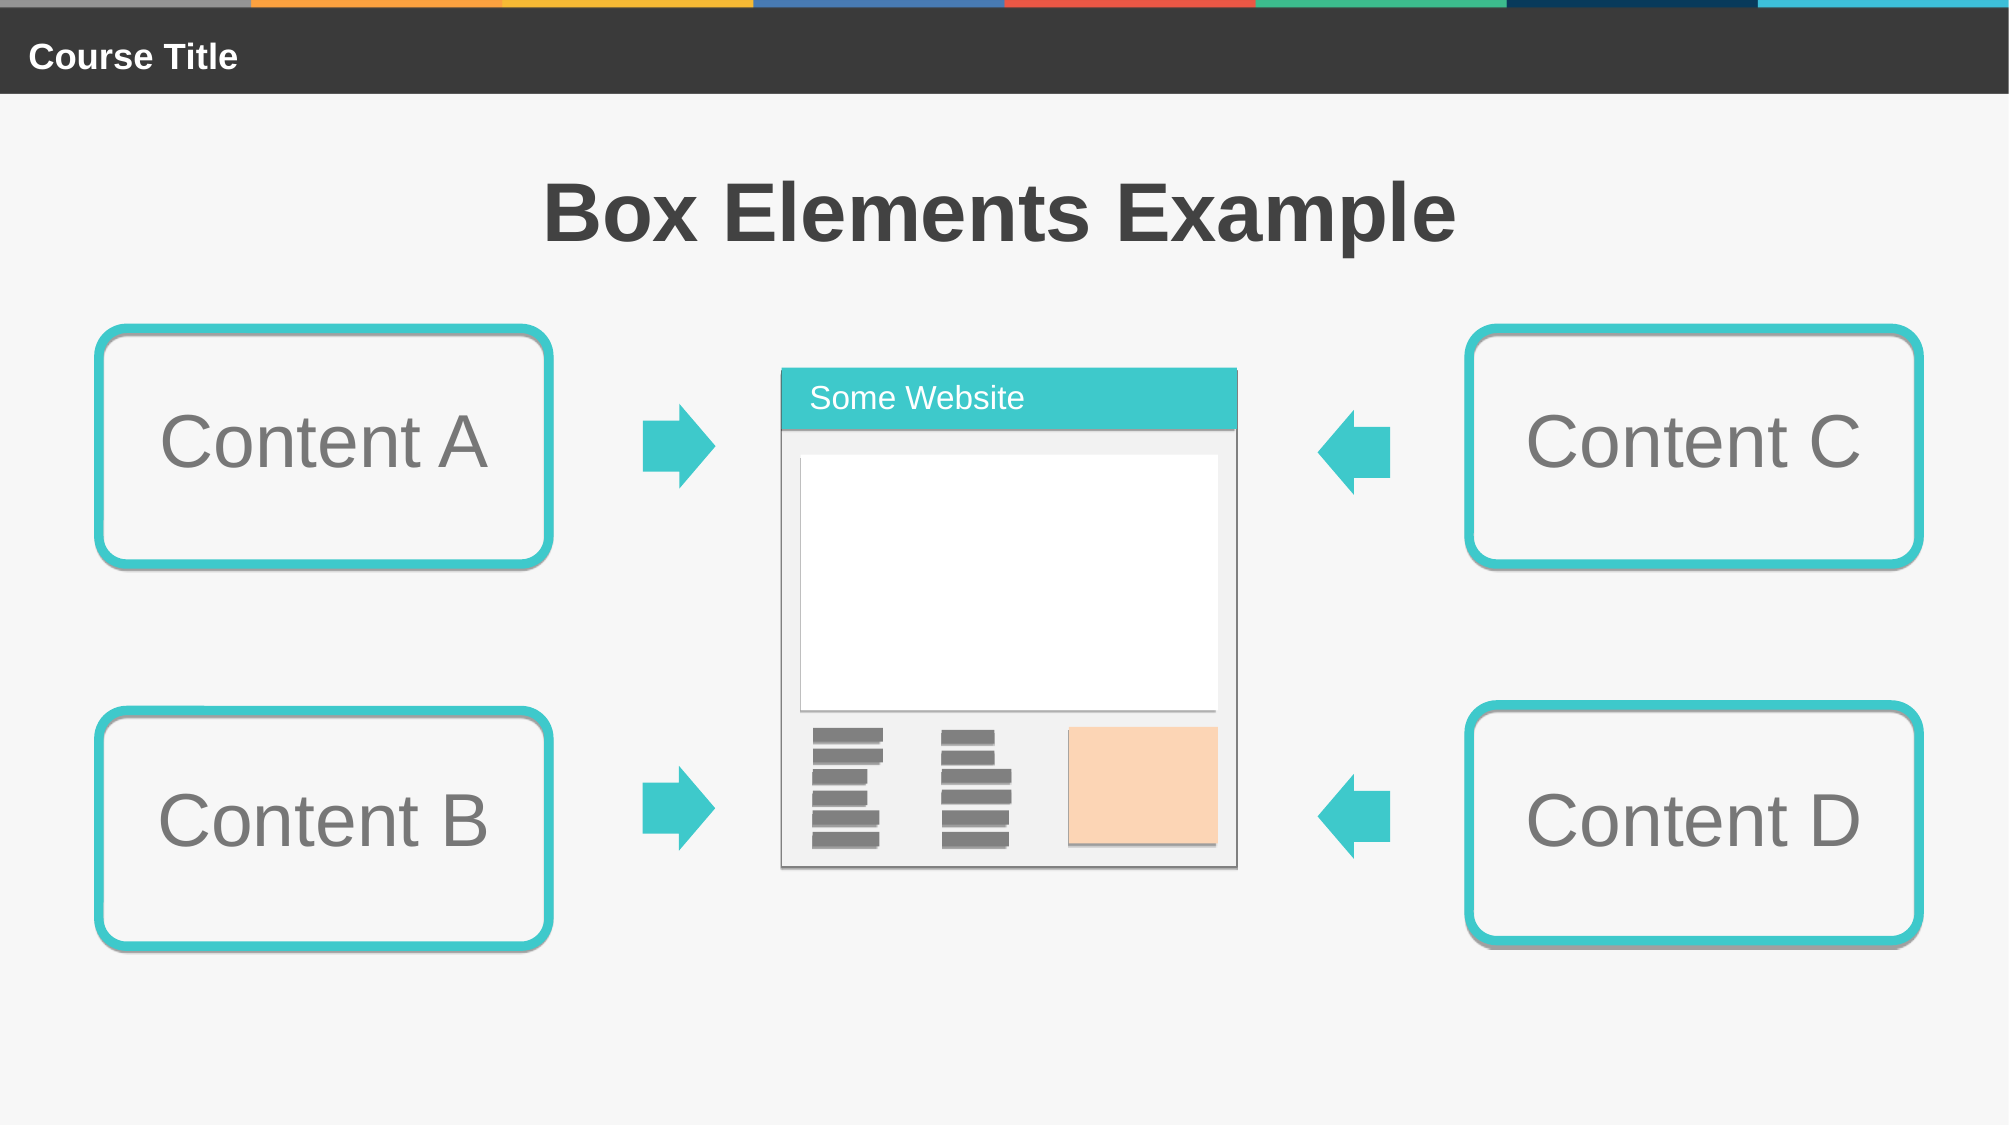

Course Title
Box Elements Example
Content A
Content C
Some Website
Content B
Content D